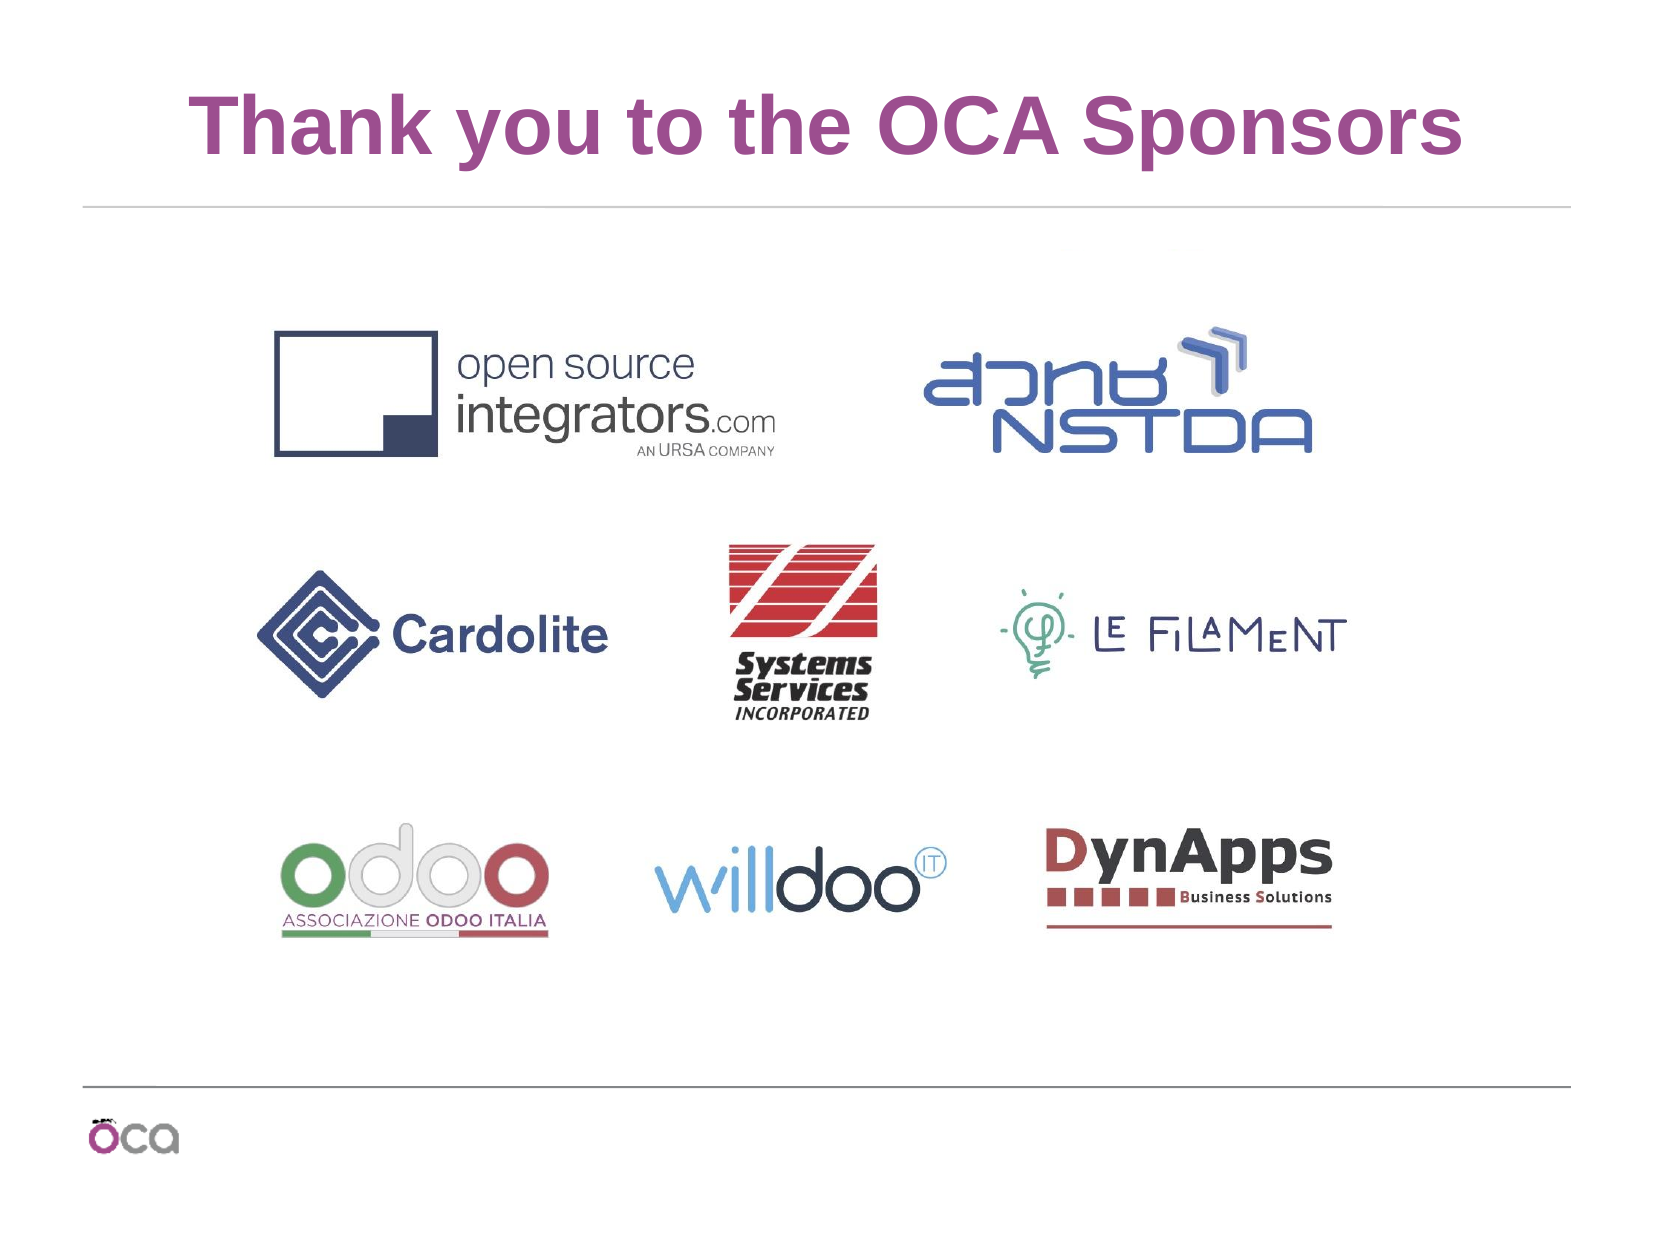

# Thank you to the OCA Sponsors